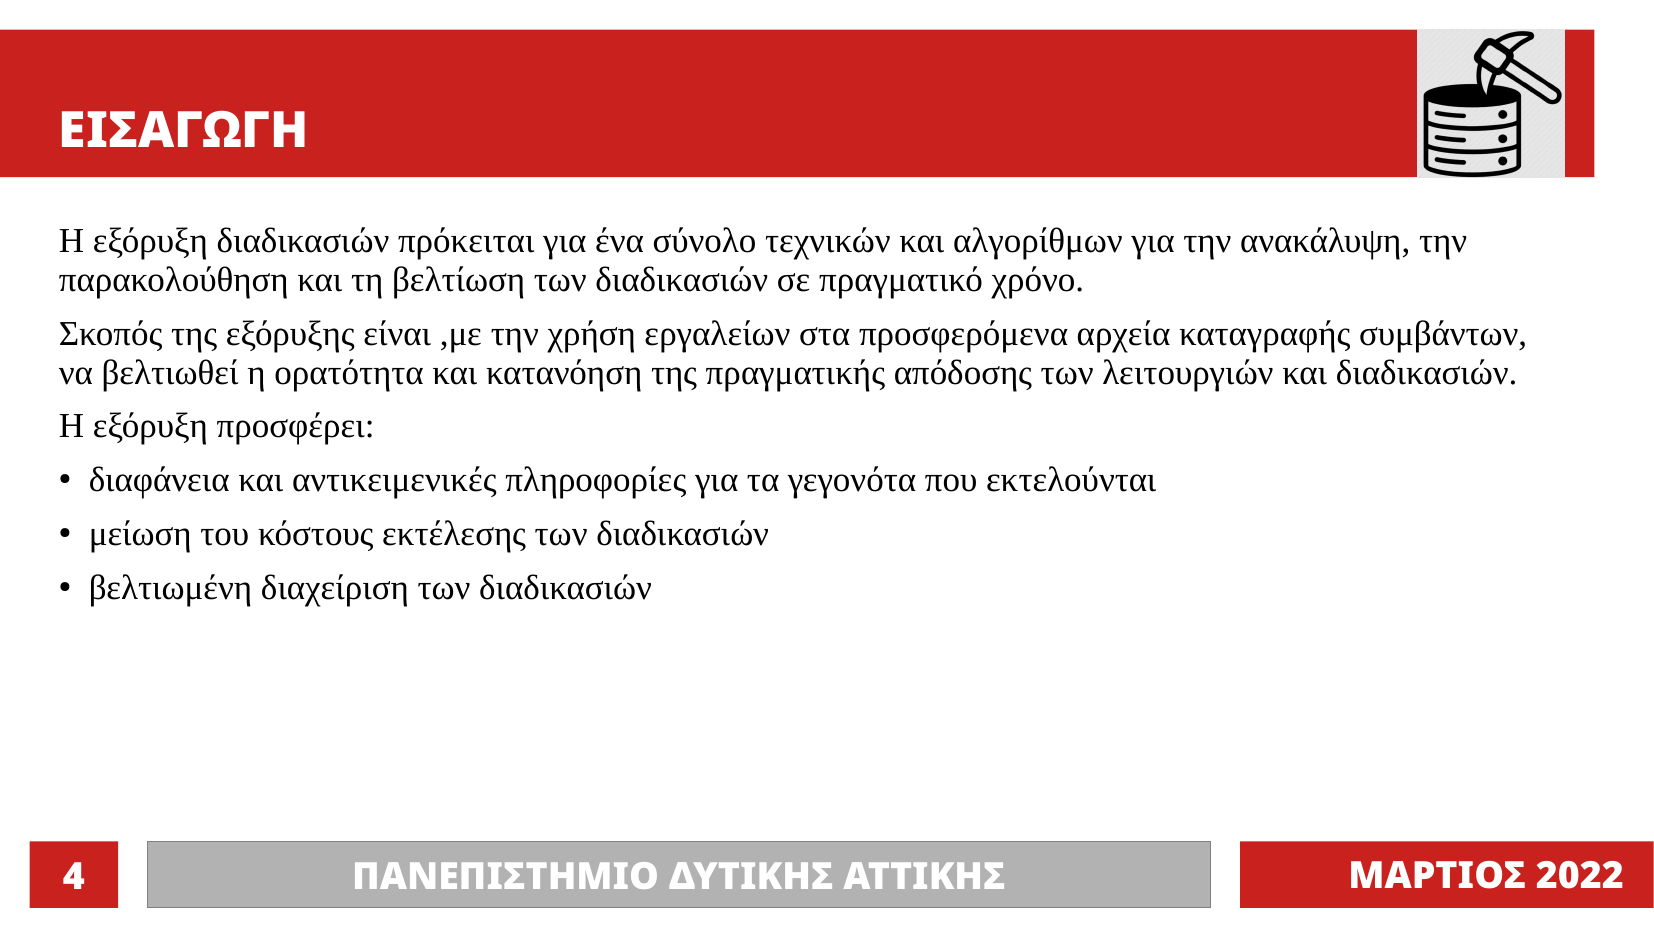

# ΕΙΣΑΓΩΓΗ
Η εξόρυξη διαδικασιών πρόκειται για ένα σύνολο τεχνικών και αλγορίθμων για την ανακάλυψη, την παρακολούθηση και τη βελτίωση των διαδικασιών σε πραγματικό χρόνο.
Σκοπός της εξόρυξης είναι ,με την χρήση εργαλείων στα προσφερόμενα αρχεία καταγραφής συμβάντων, να βελτιωθεί η ορατότητα και κατανόηση της πραγματικής απόδοσης των λειτουργιών και διαδικασιών.
Η εξόρυξη προσφέρει:
διαφάνεια και αντικειμενικές πληροφορίες για τα γεγονότα που εκτελούνται
μείωση του κόστους εκτέλεσης των διαδικασιών
βελτιωμένη διαχείριση των διαδικασιών
4
ΠΑΝΕΠΙΣΤΗΜΙΟ ΔΥΤΙΚΗΣ ΑΤΤΙΚΗΣ
ΜΑΡΤΙΟΣ 2022